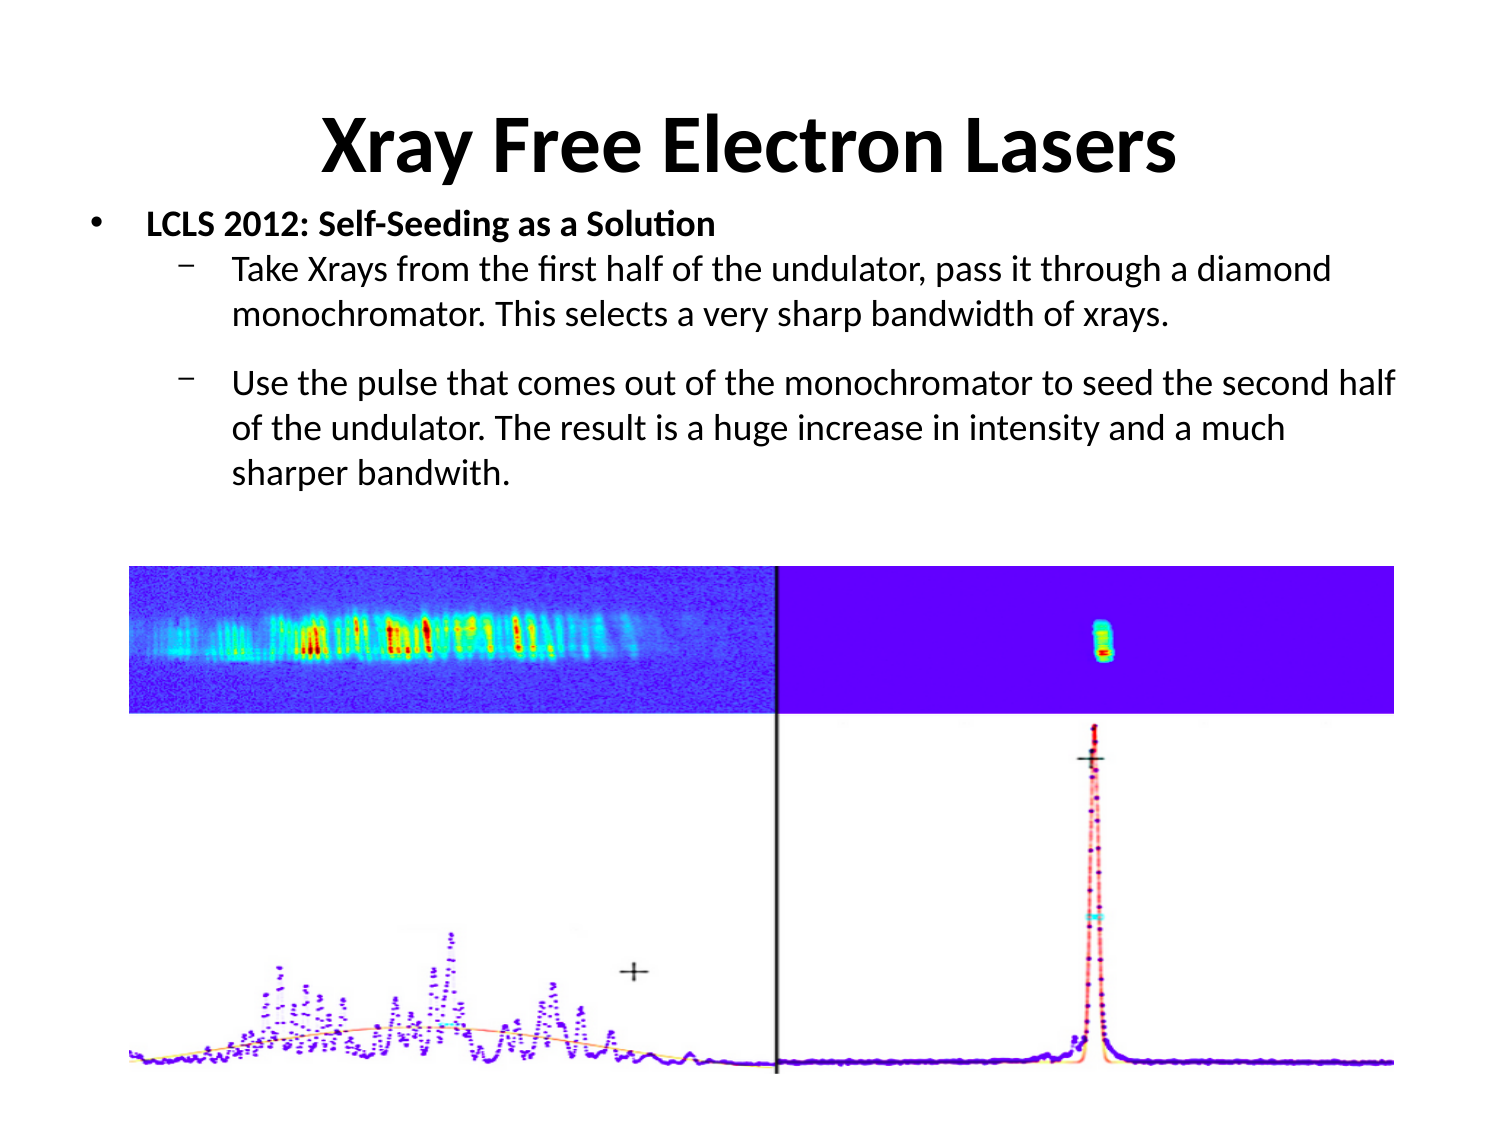

# Xray Free Electron Lasers
LCLS 2012: Self-Seeding as a Solution
Take Xrays from the first half of the undulator, pass it through a diamond monochromator. This selects a very sharp bandwidth of xrays.
Use the pulse that comes out of the monochromator to seed the second half of the undulator. The result is a huge increase in intensity and a much sharper bandwith.